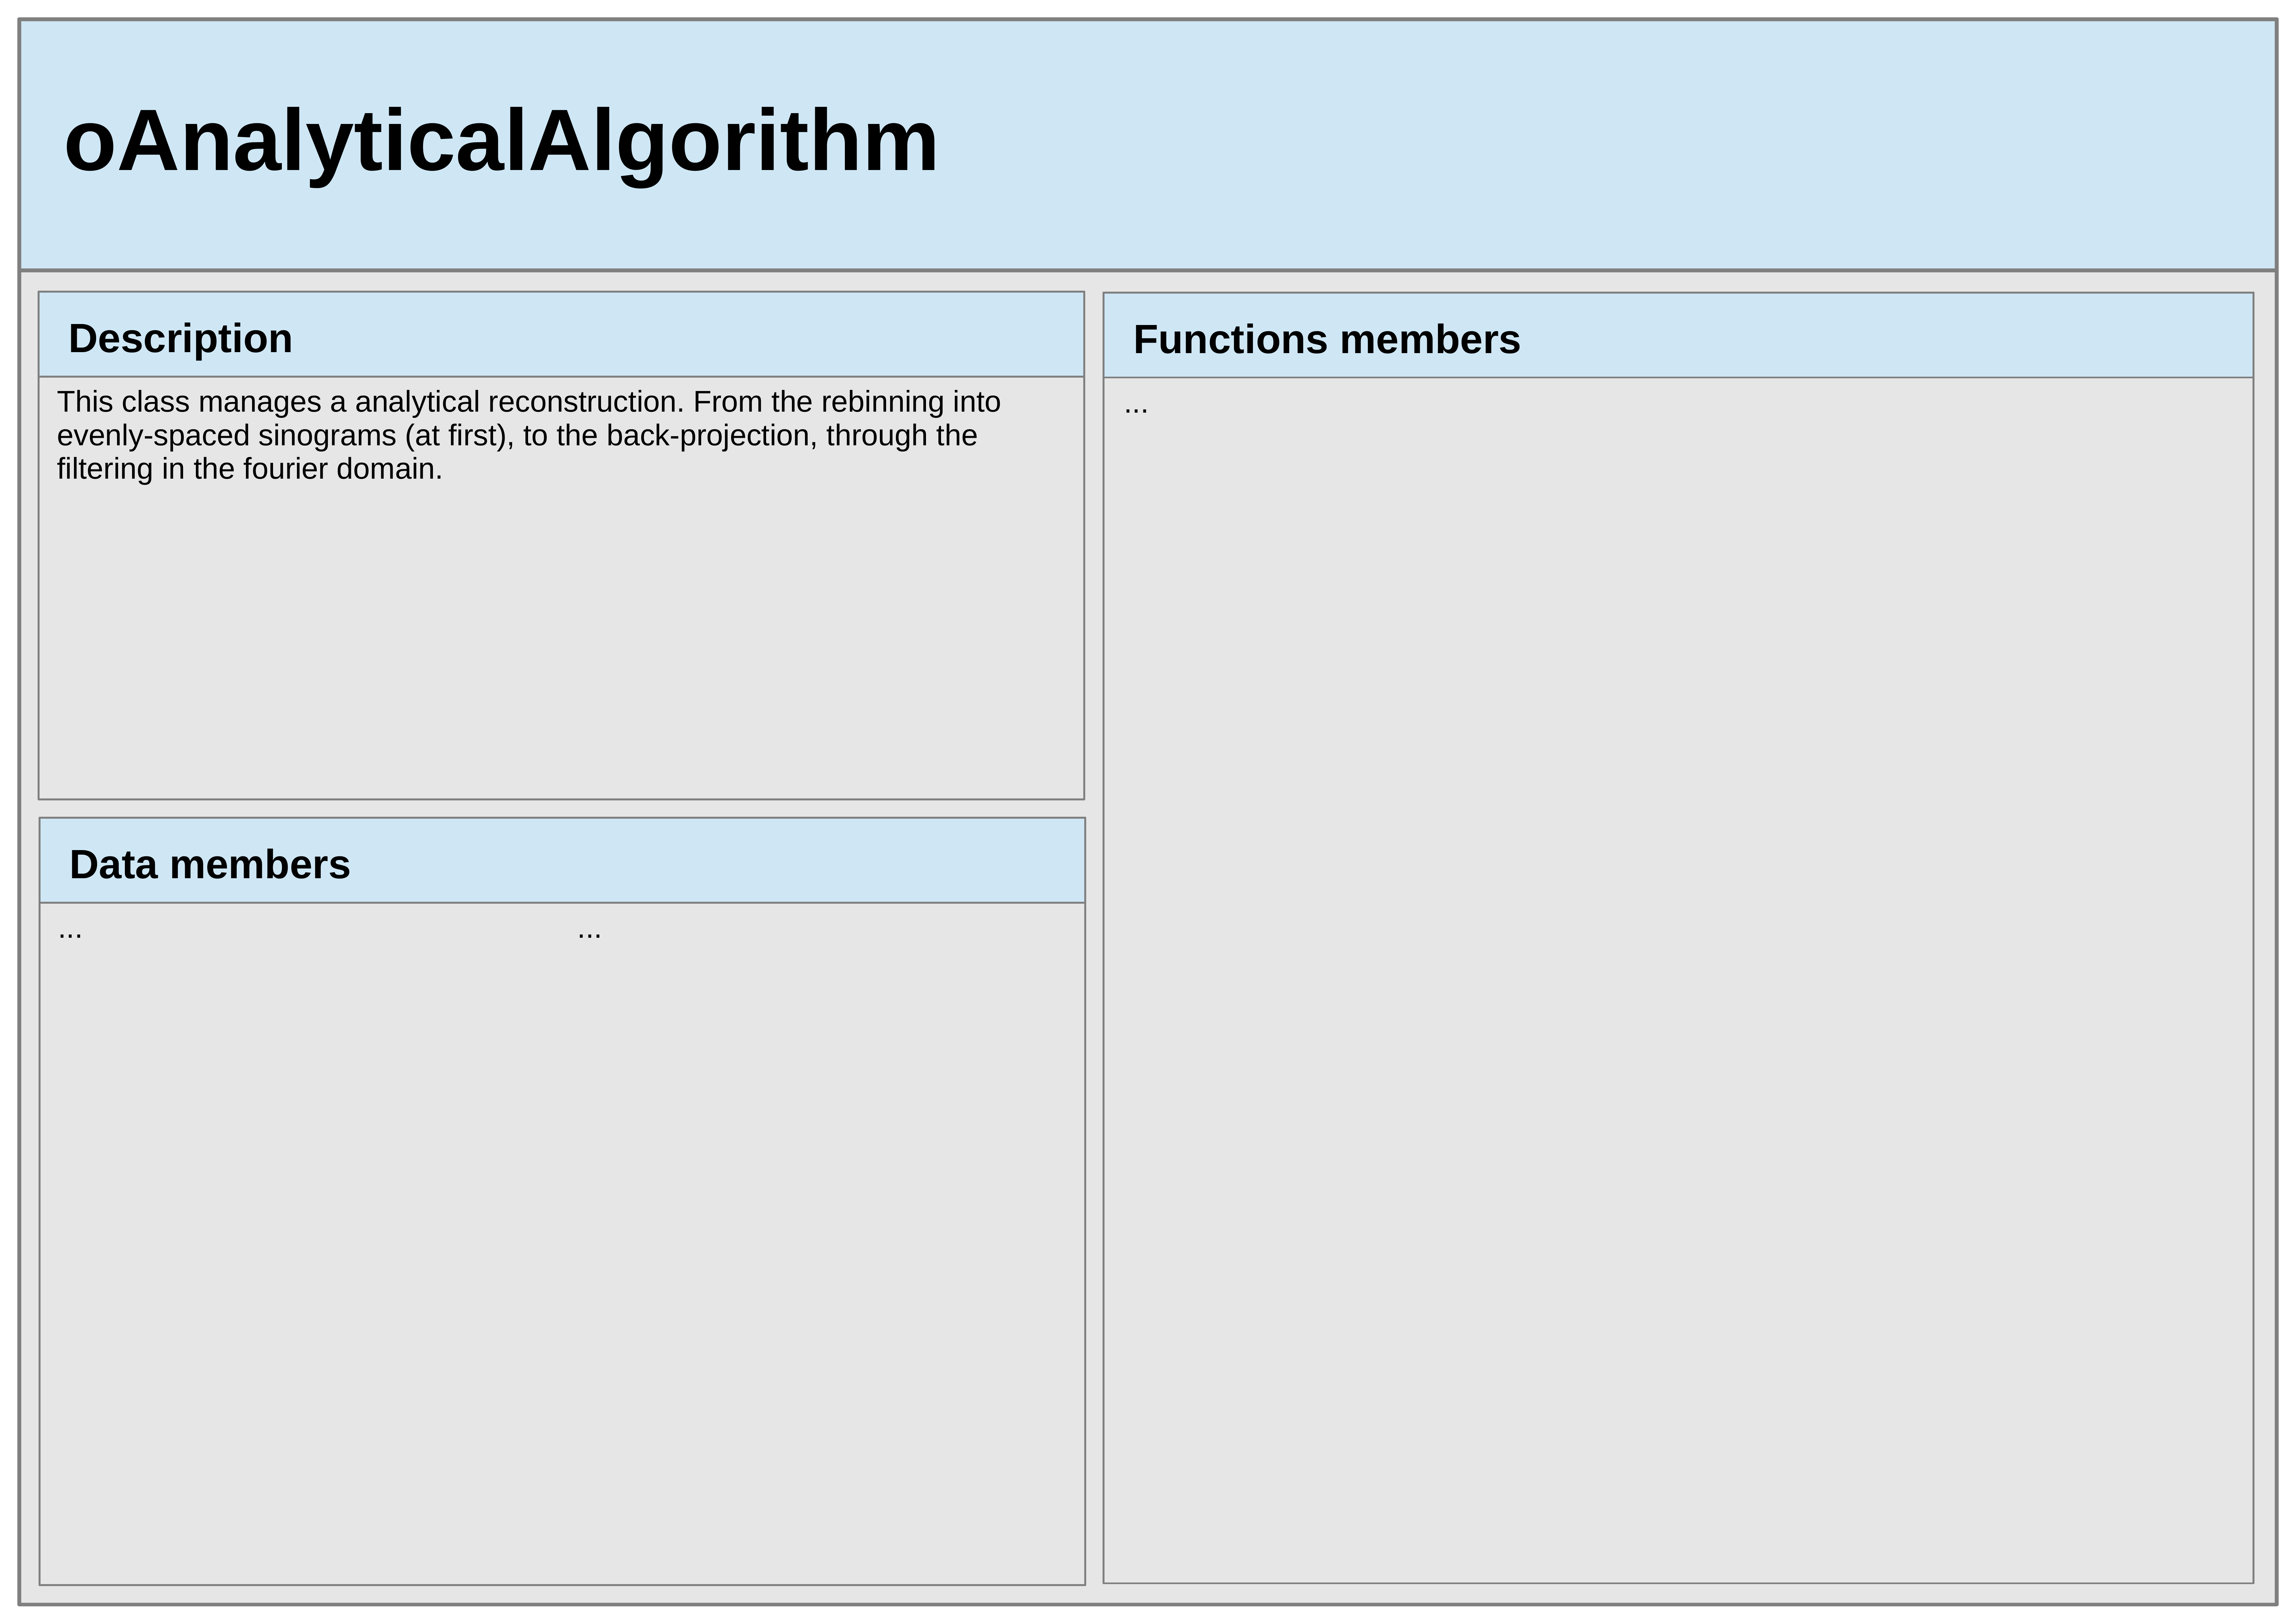

oAnalyticalAlgorithm
Description
Functions members
This class manages a analytical reconstruction. From the rebinning into evenly-spaced sinograms (at first), to the back-projection, through the filtering in the fourier domain.
...
Data members
...
...